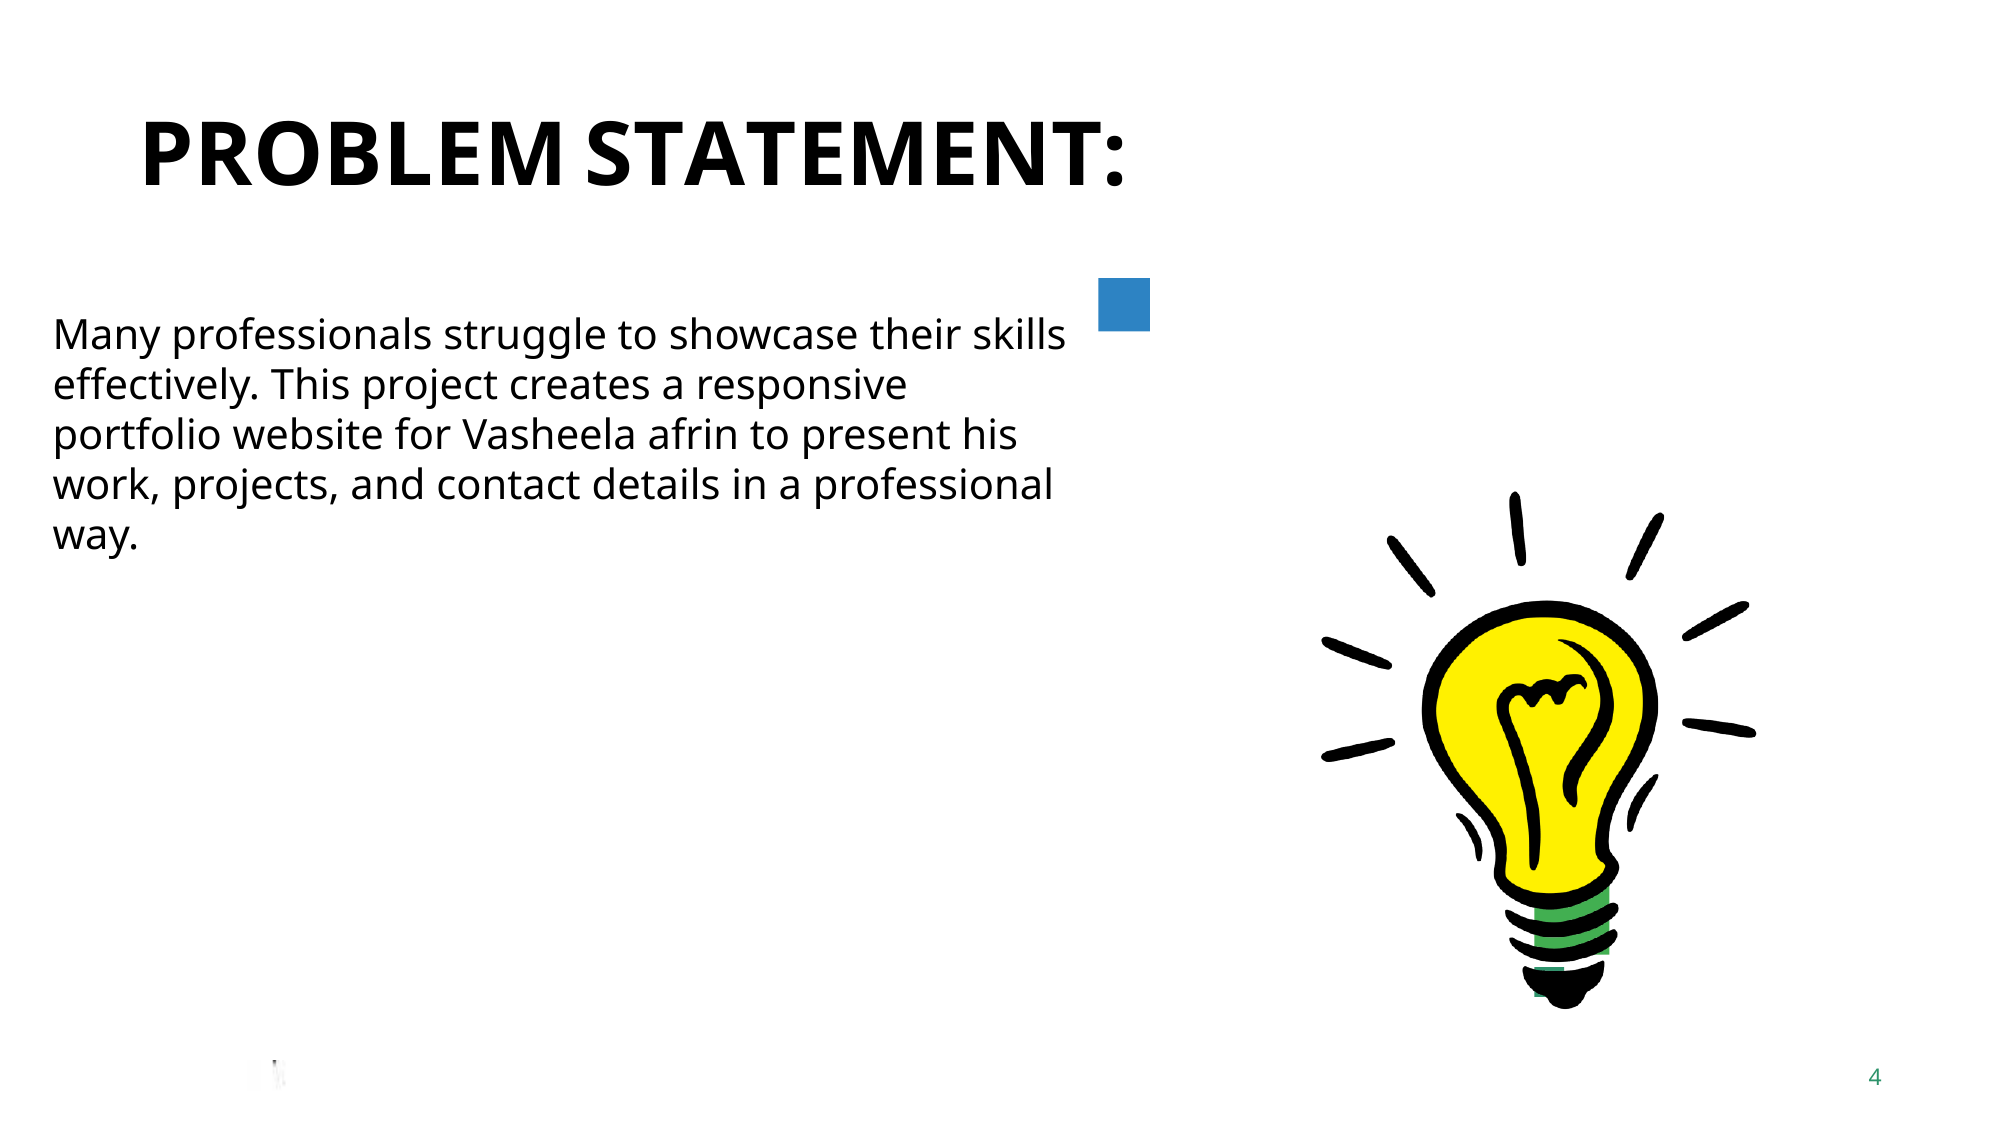

# PROBLEM	STATEMENT:
Many professionals struggle to showcase their skills effectively. This project creates a responsive portfolio website for Vasheela afrin to present his work, projects, and contact details in a professional way.